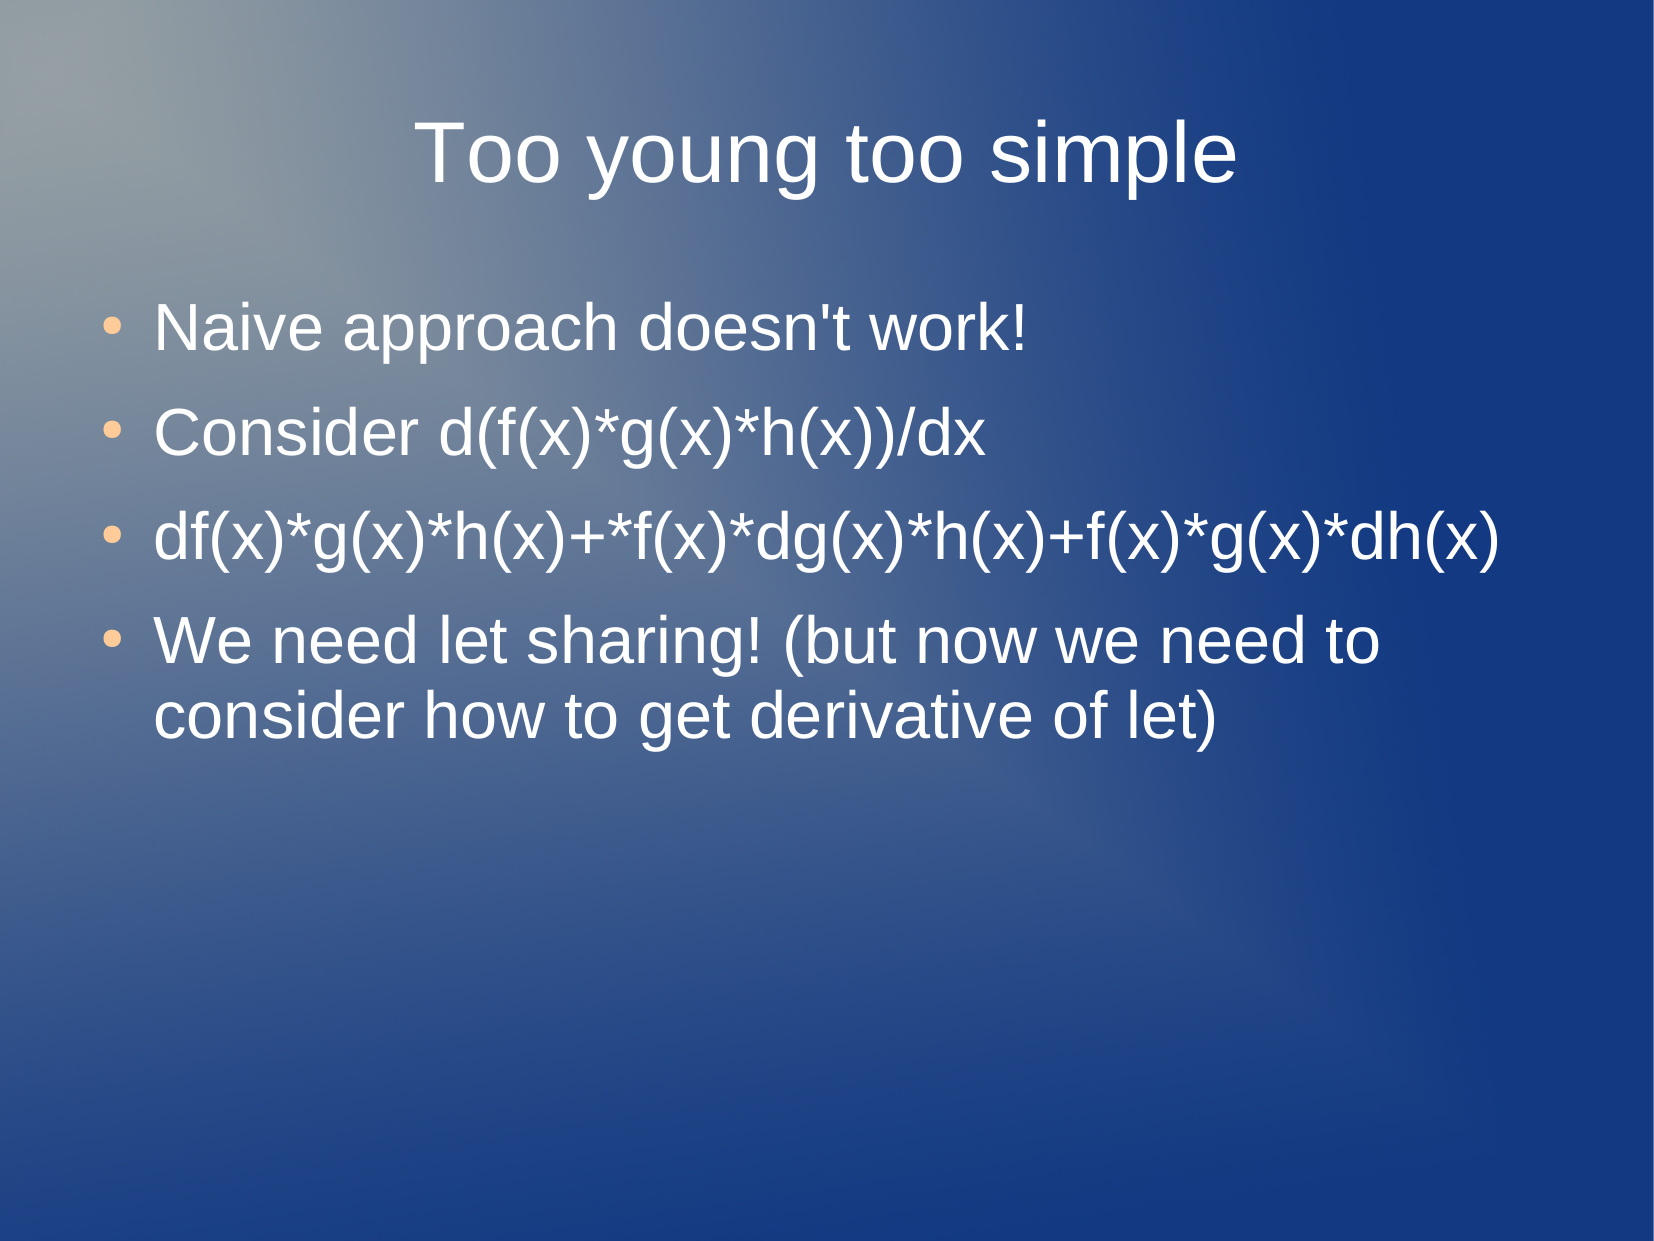

# Too young too simple
Naive approach doesn't work!
Consider d(f(x)*g(x)*h(x))/dx
df(x)*g(x)*h(x)+*f(x)*dg(x)*h(x)+f(x)*g(x)*dh(x)
We need let sharing! (but now we need to consider how to get derivative of let)